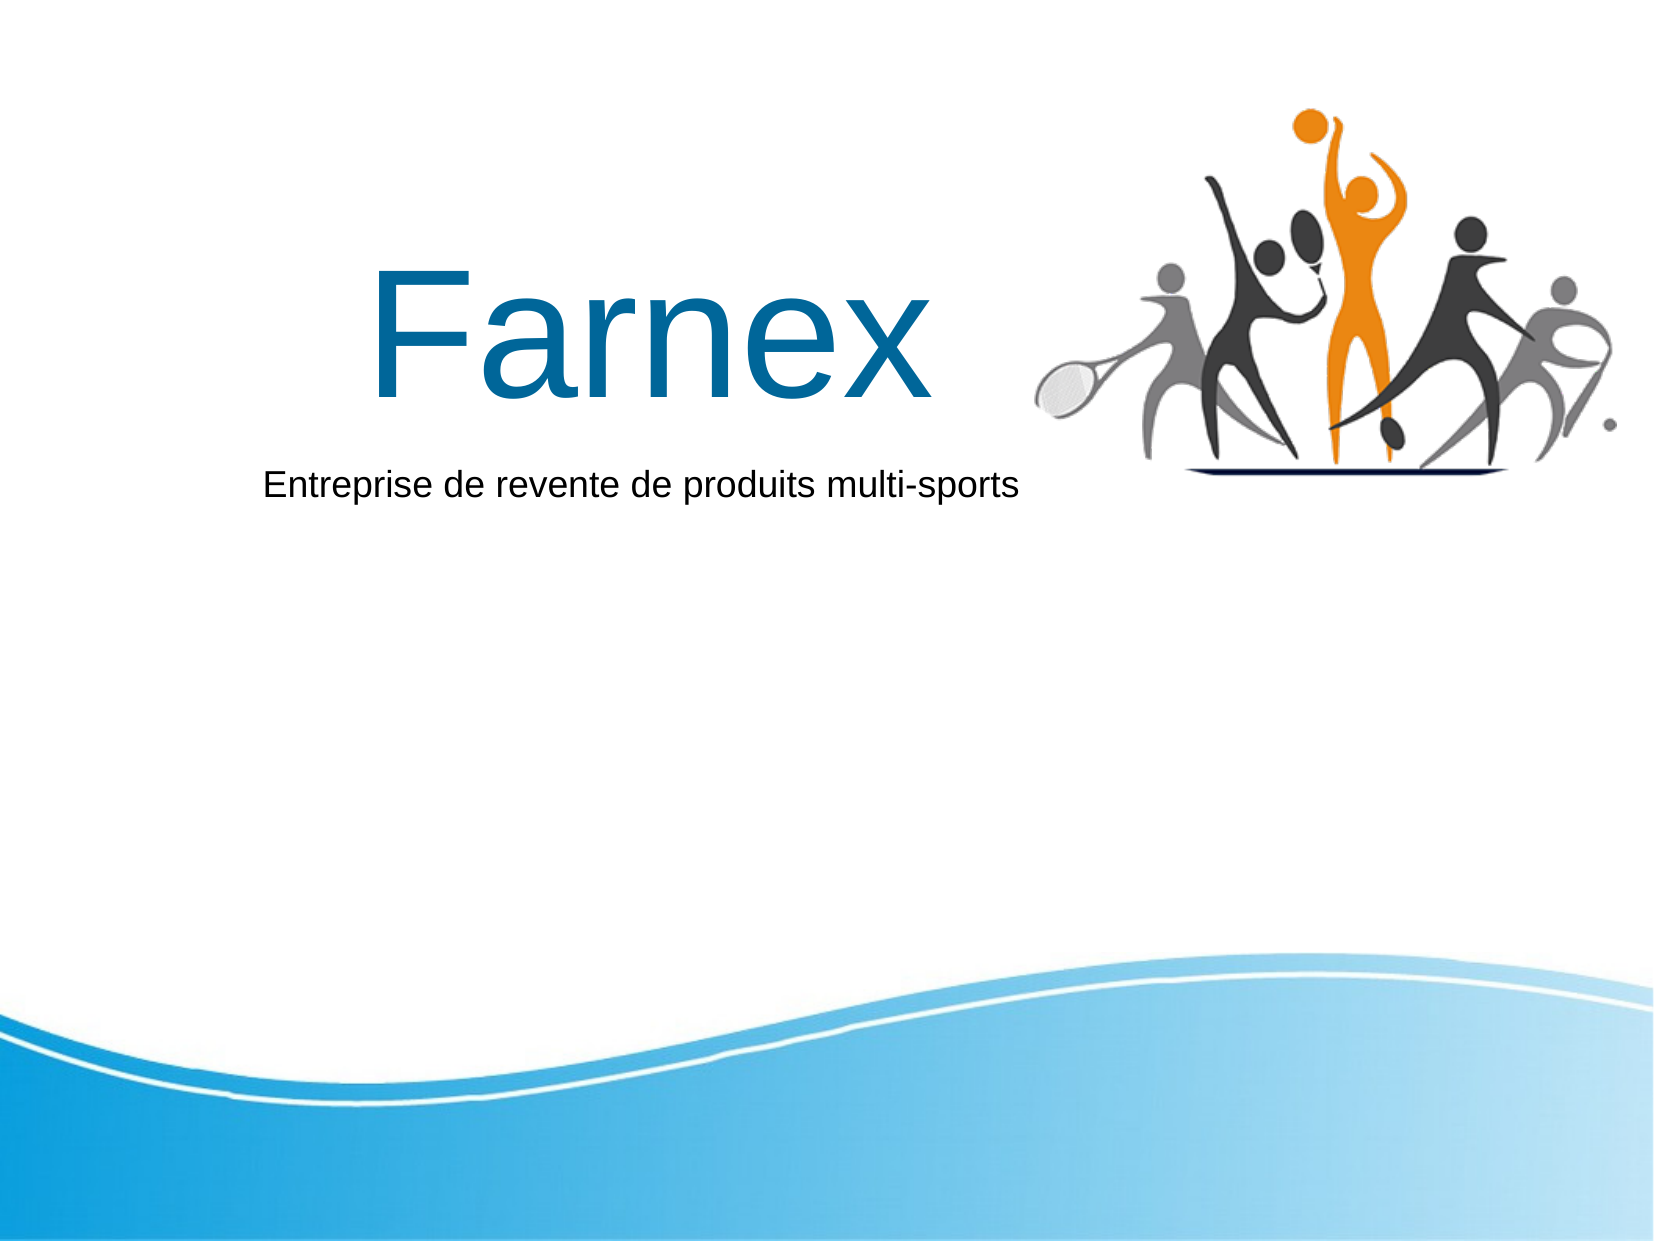

# Farnex
Entreprise de revente de produits multi-sports